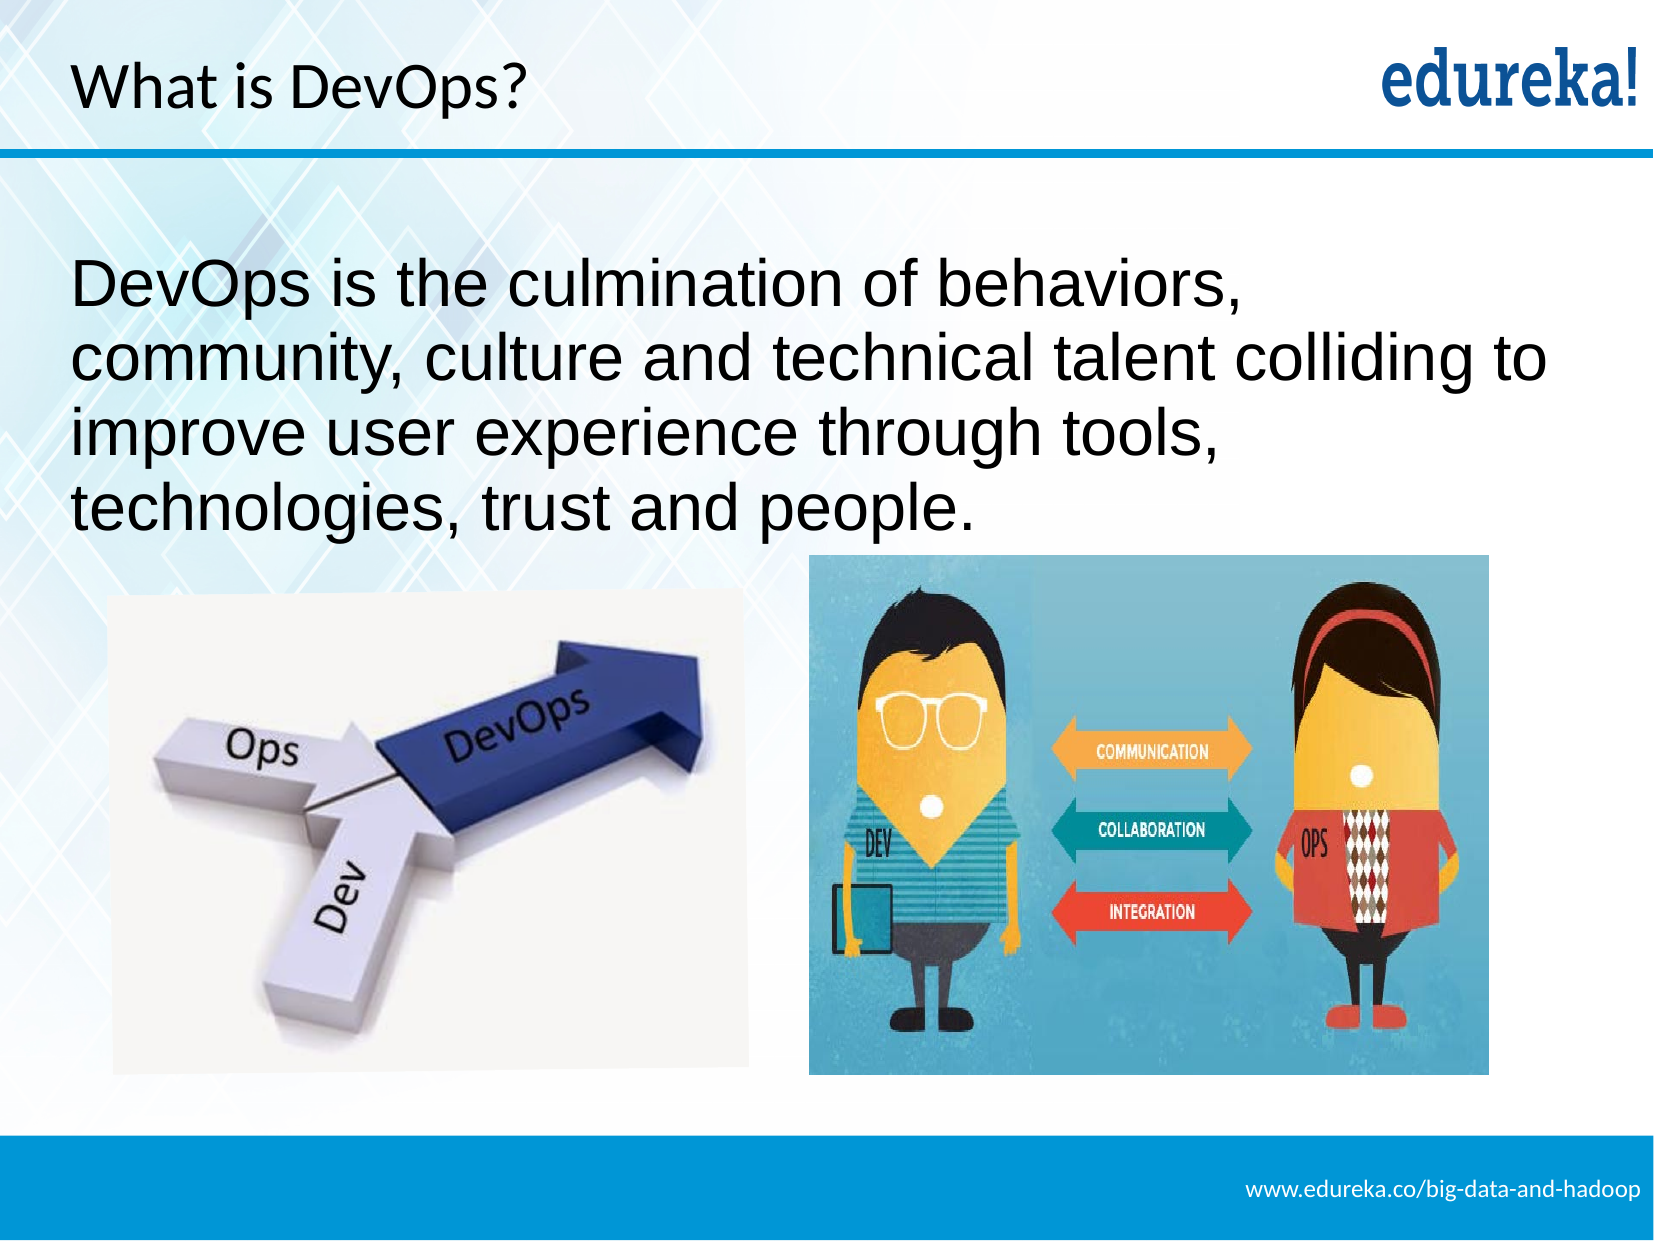

# What is DevOps?
DevOps is the culmination of behaviors, community, culture and technical talent colliding to improve user experience through tools, technologies, trust and people.